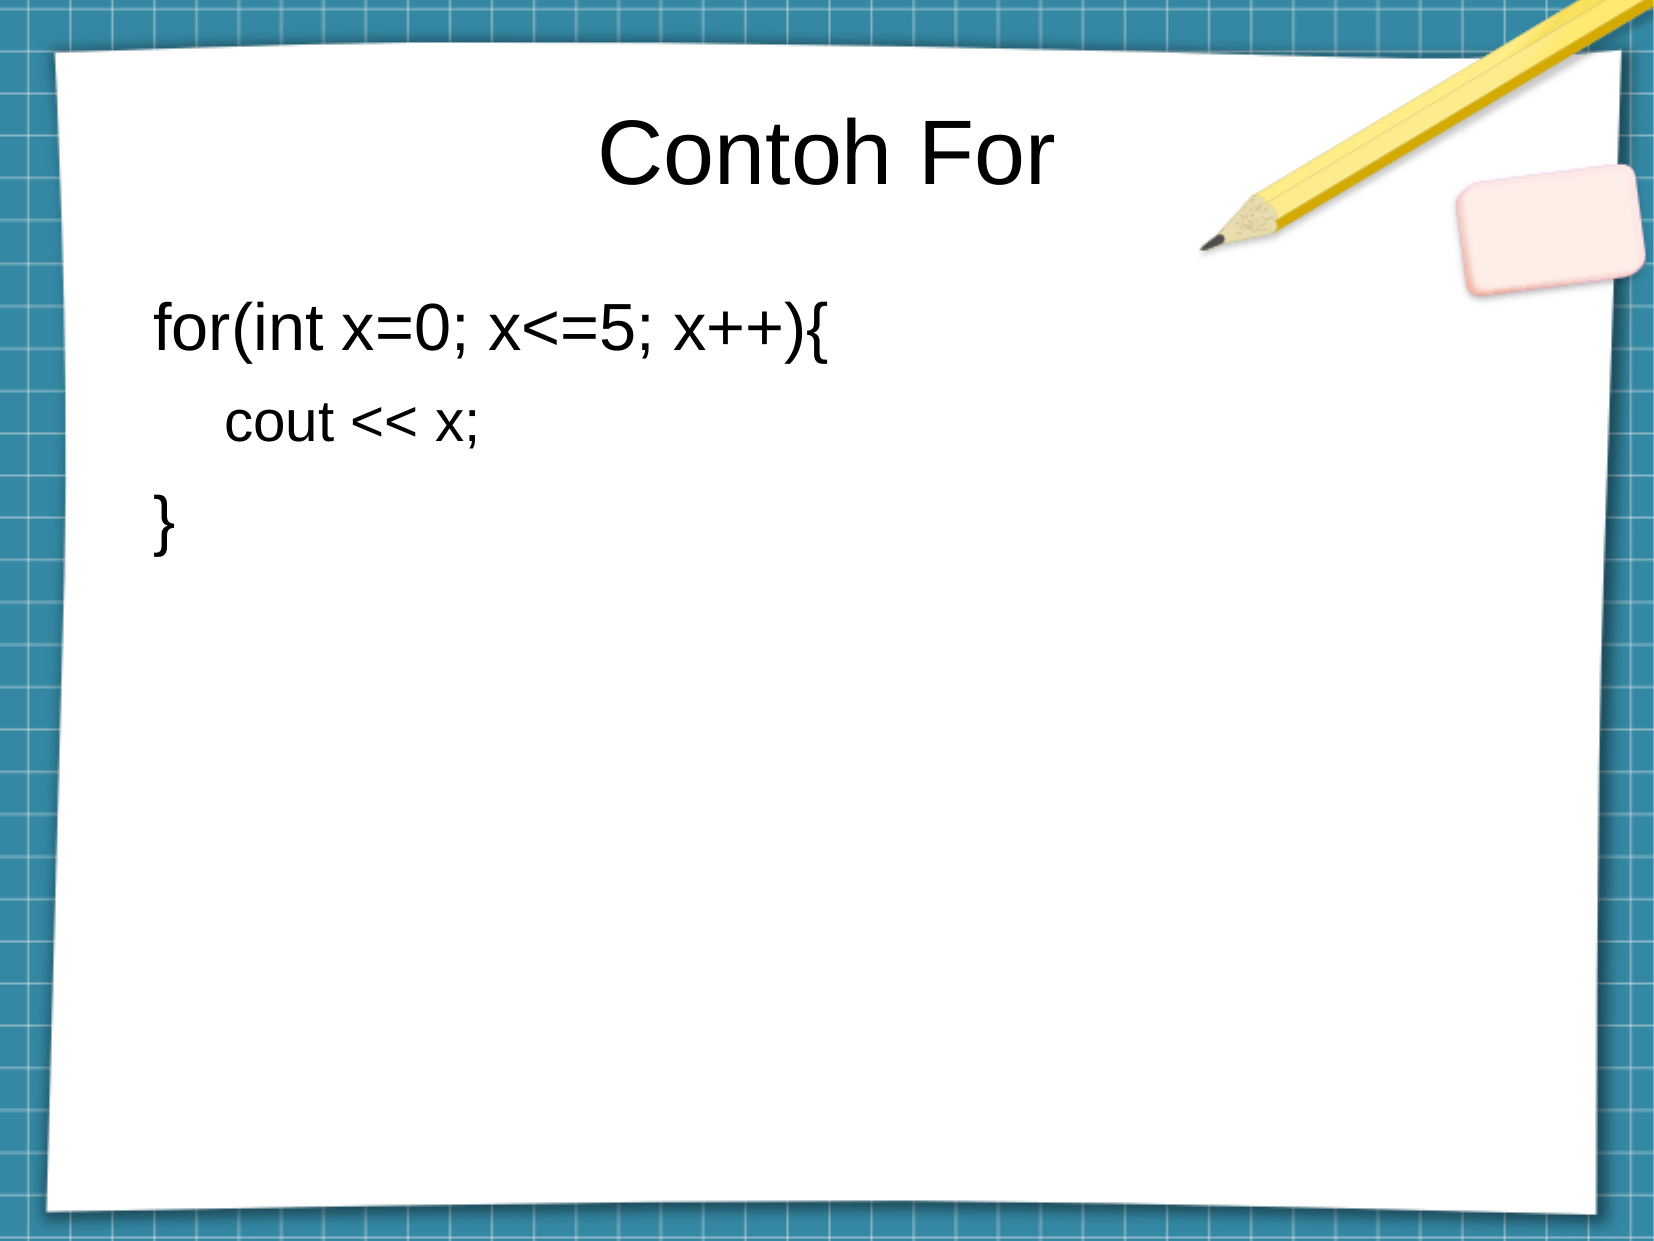

# Contoh For
for(int x=0; x<=5; x++){
cout << x;
}